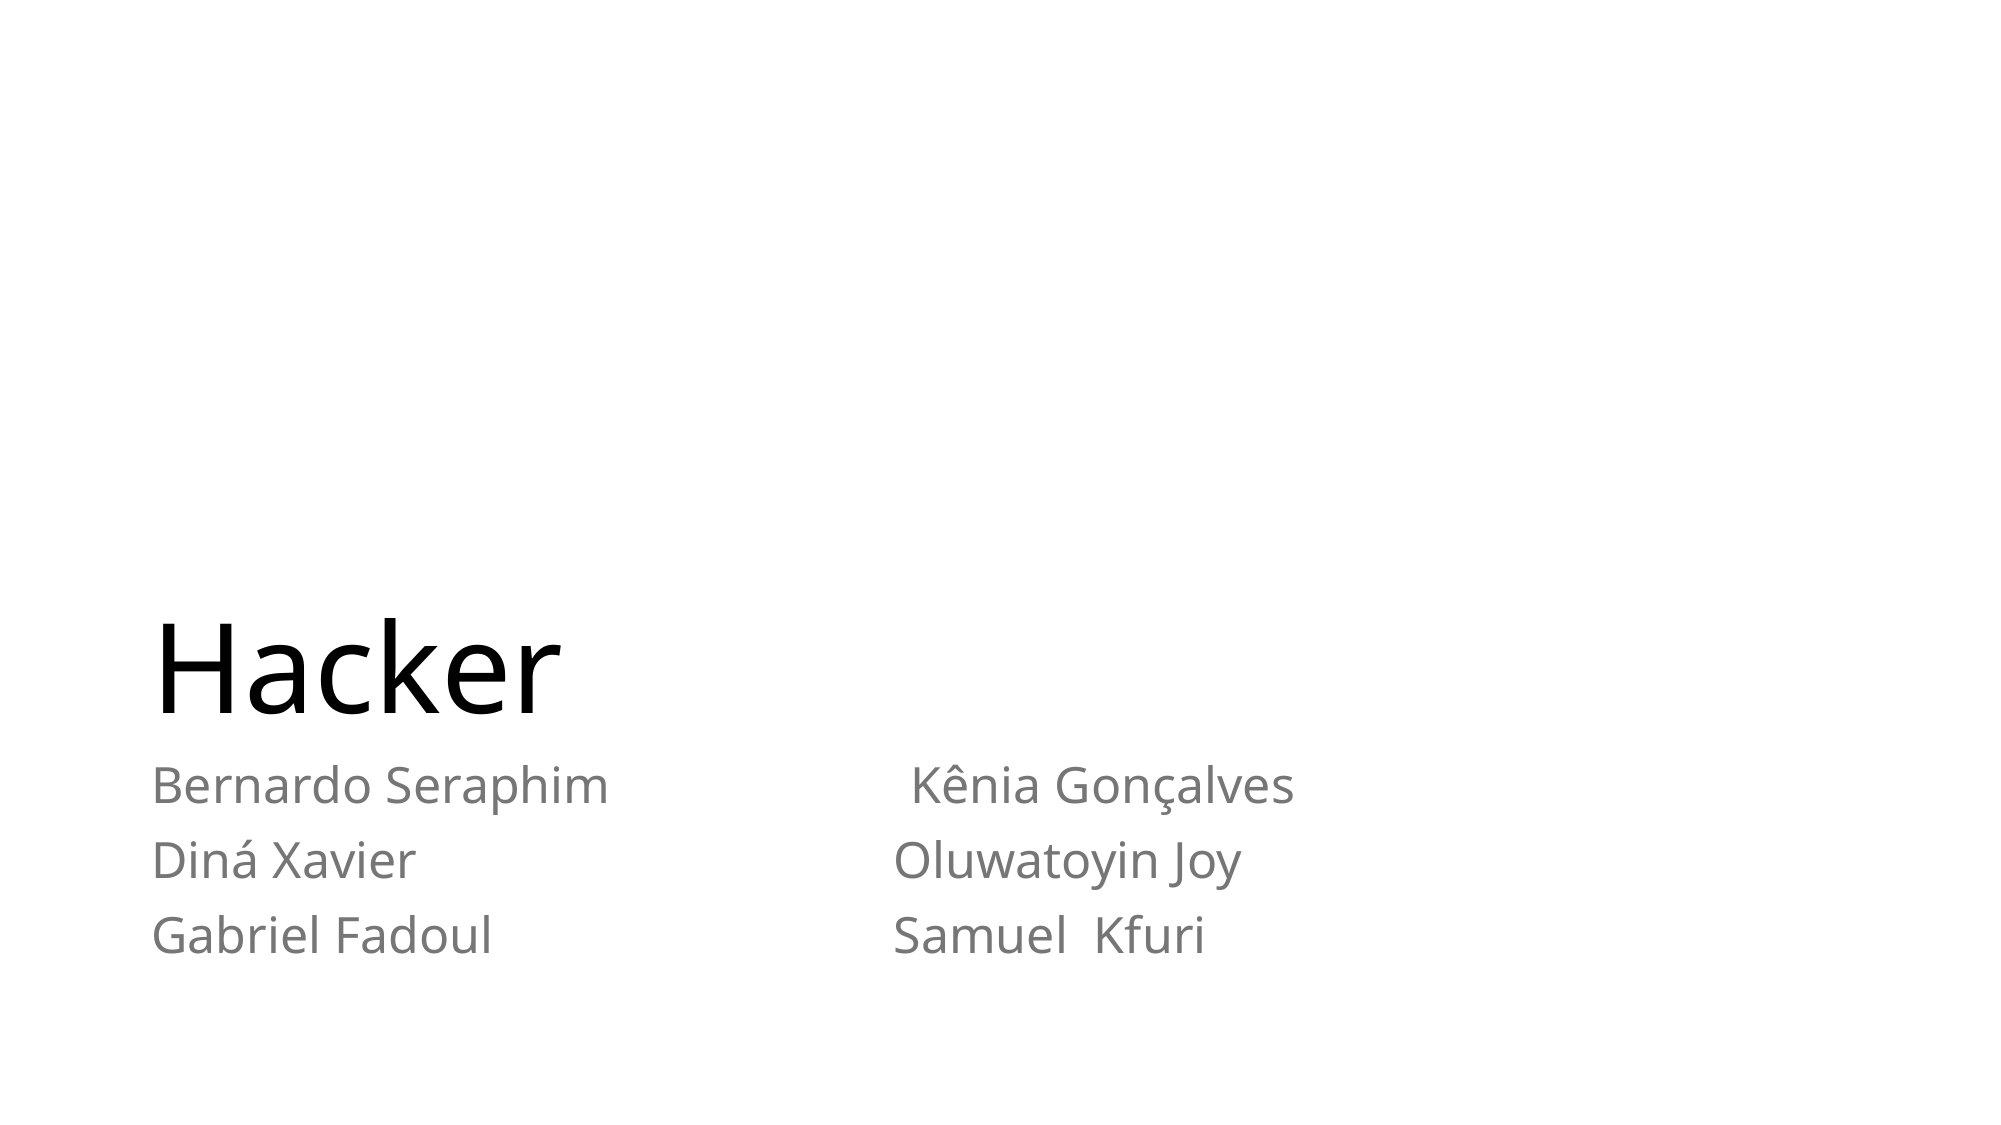

# Hacker
Bernardo Seraphim      Kênia Gonçalves
Diná Xavier          Oluwatoyin Joy
Gabriel Fadoul        Samuel Kfuri